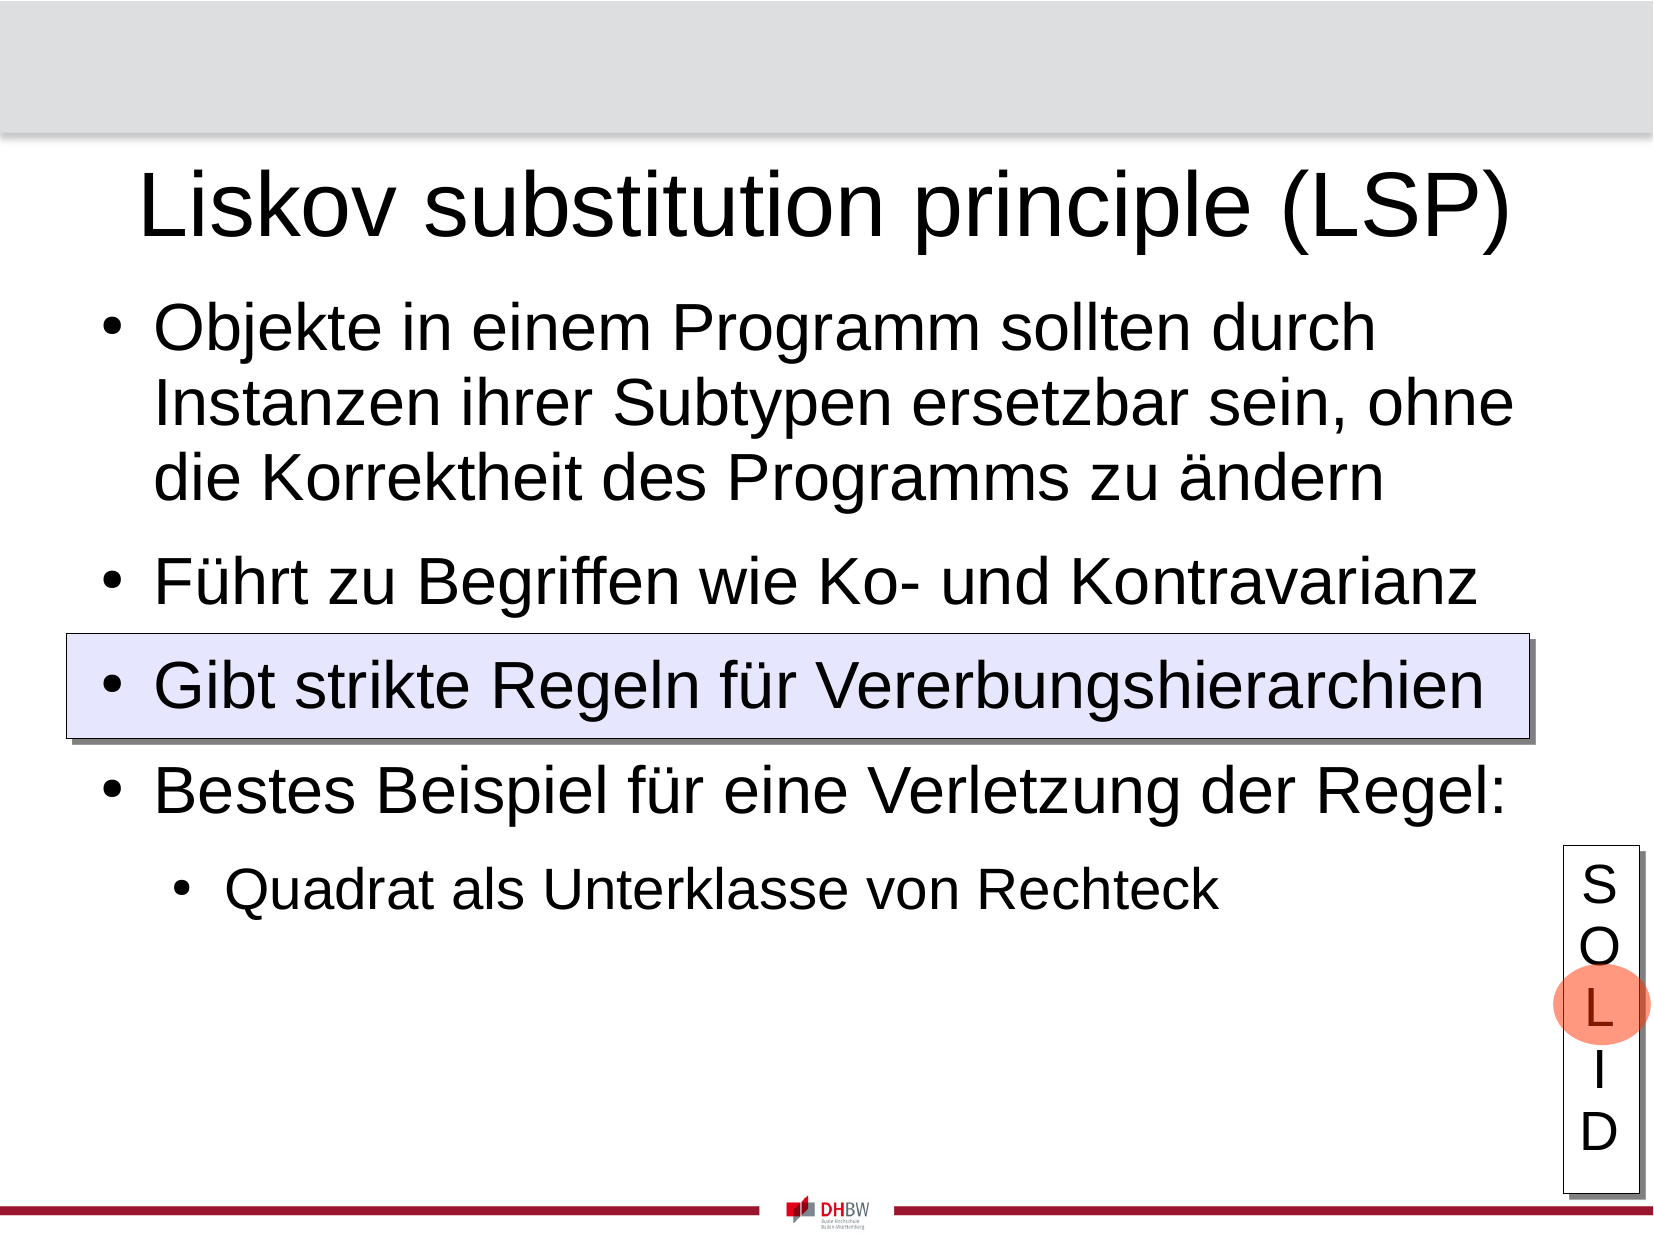

# Liskov substitution principle (LSP)
Objekte in einem Programm sollten durch Instanzen ihrer Subtypen ersetzbar sein, ohne die Korrektheit des Programms zu ändern
Führt zu Begriffen wie Ko- und Kontravarianz
Gibt strikte Regeln für Vererbungshierarchien
Bestes Beispiel für eine Verletzung der Regel:
Quadrat als Unterklasse von Rechteck
S
O
L
I
D